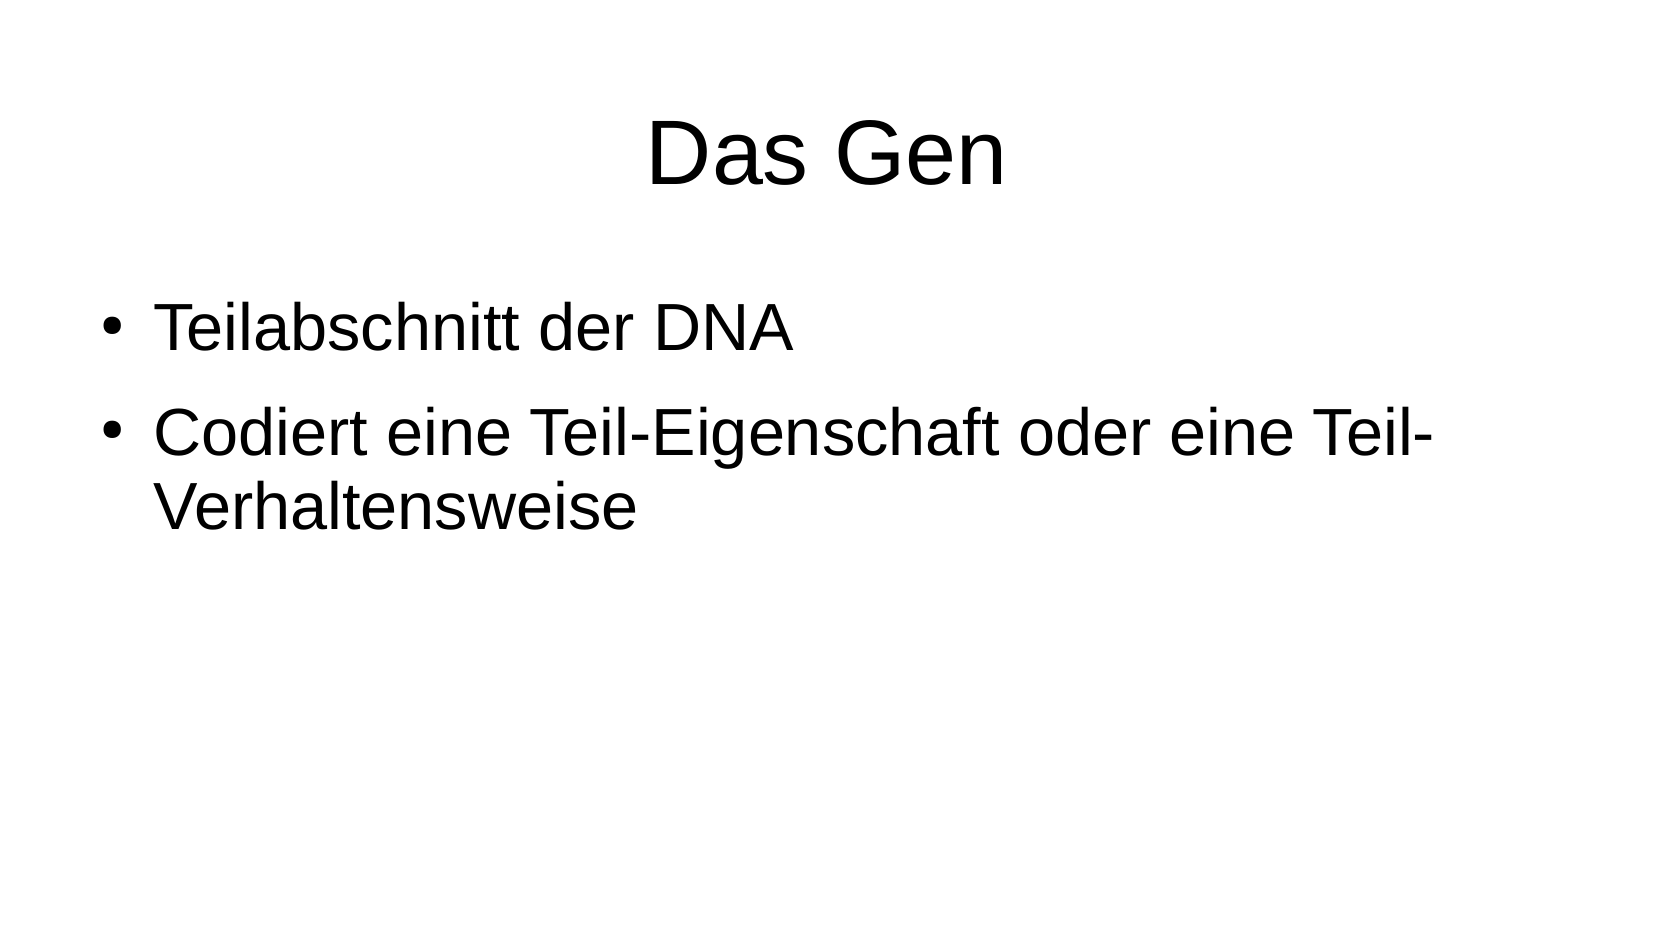

# Das Gen
Teilabschnitt der DNA
Codiert eine Teil-Eigenschaft oder eine Teil-Verhaltensweise